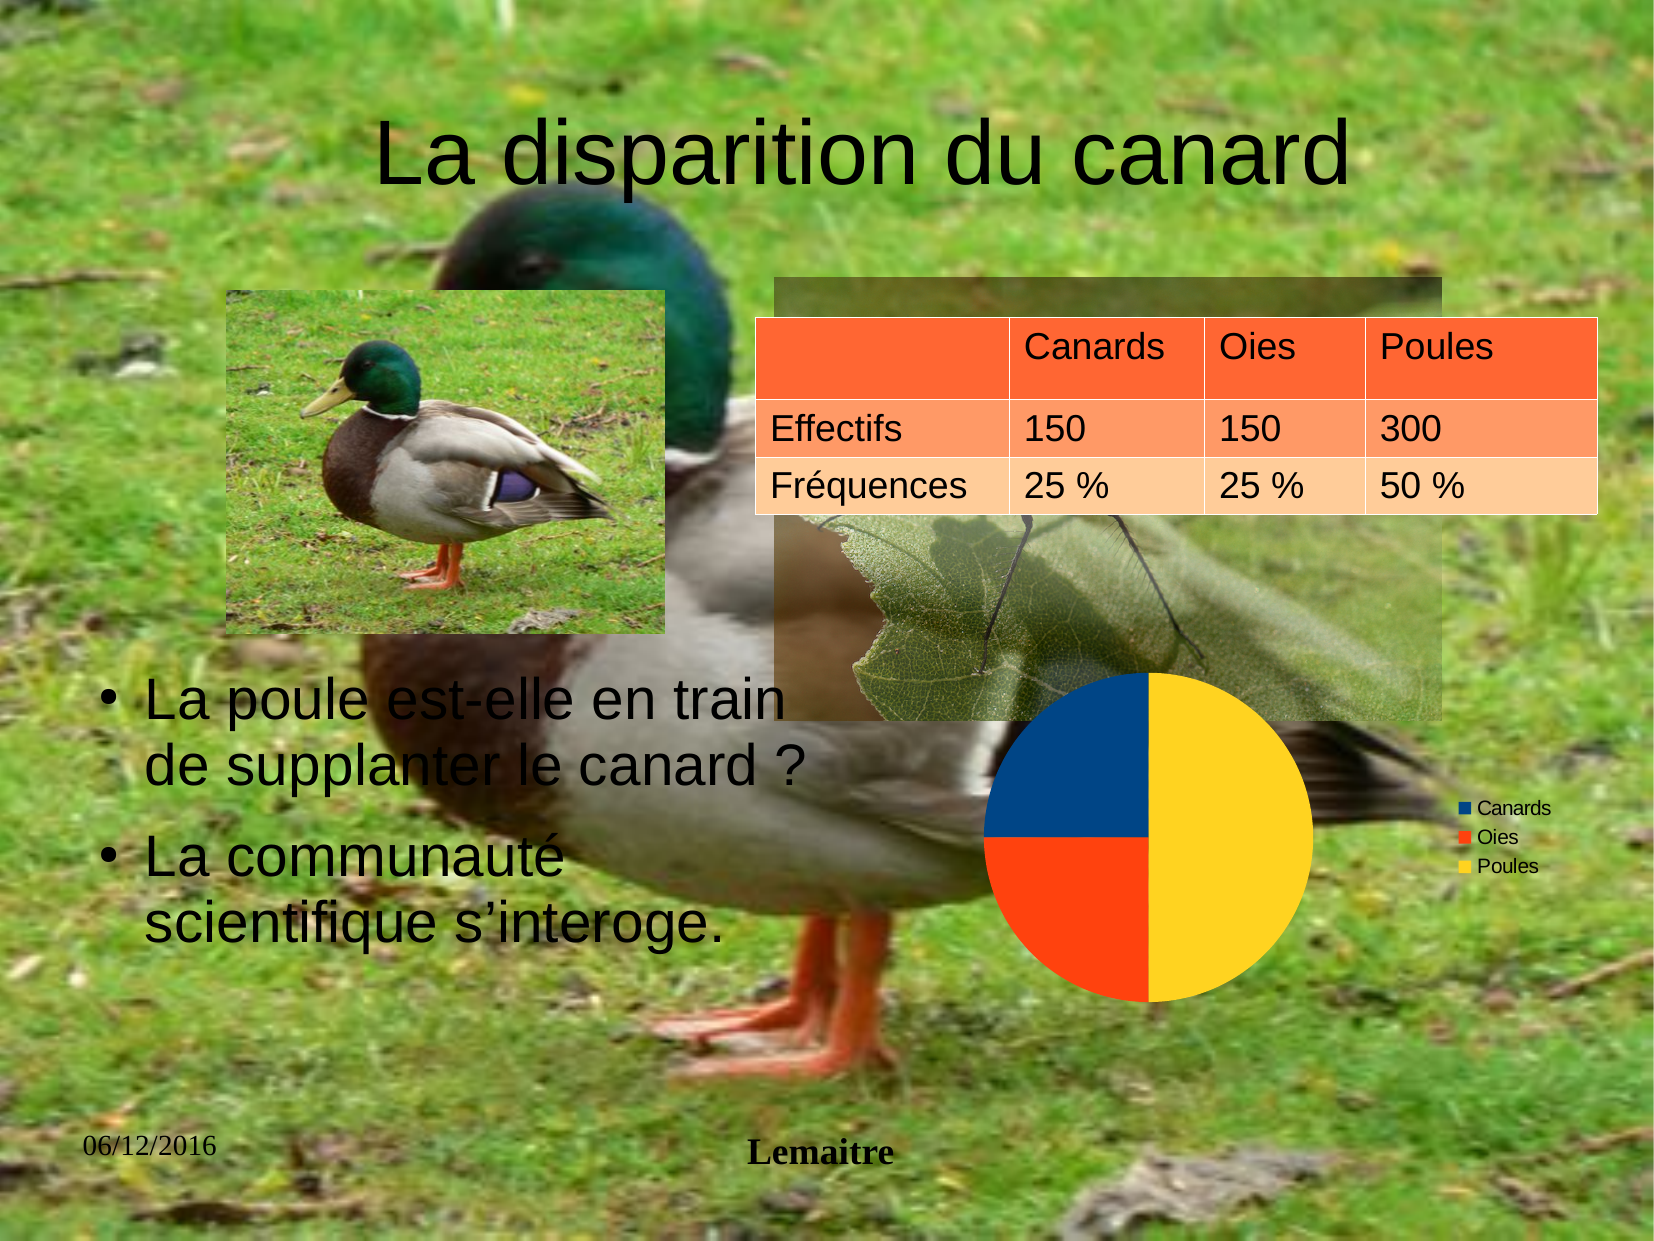

# La disparition du canard
| | Canards | Oies | Poules |
| --- | --- | --- | --- |
| Effectifs | 150 | 150 | 300 |
| Fréquences | 25 % | 25 % | 50 % |
La poule est-elle en train de supplanter le canard ?
La communauté scientifique s’interoge.
### Chart
| Category | Effectifs |
|---|---|
| Canards | 150.0 |
| Oies | 150.0 |
| Poules | 300.0 |